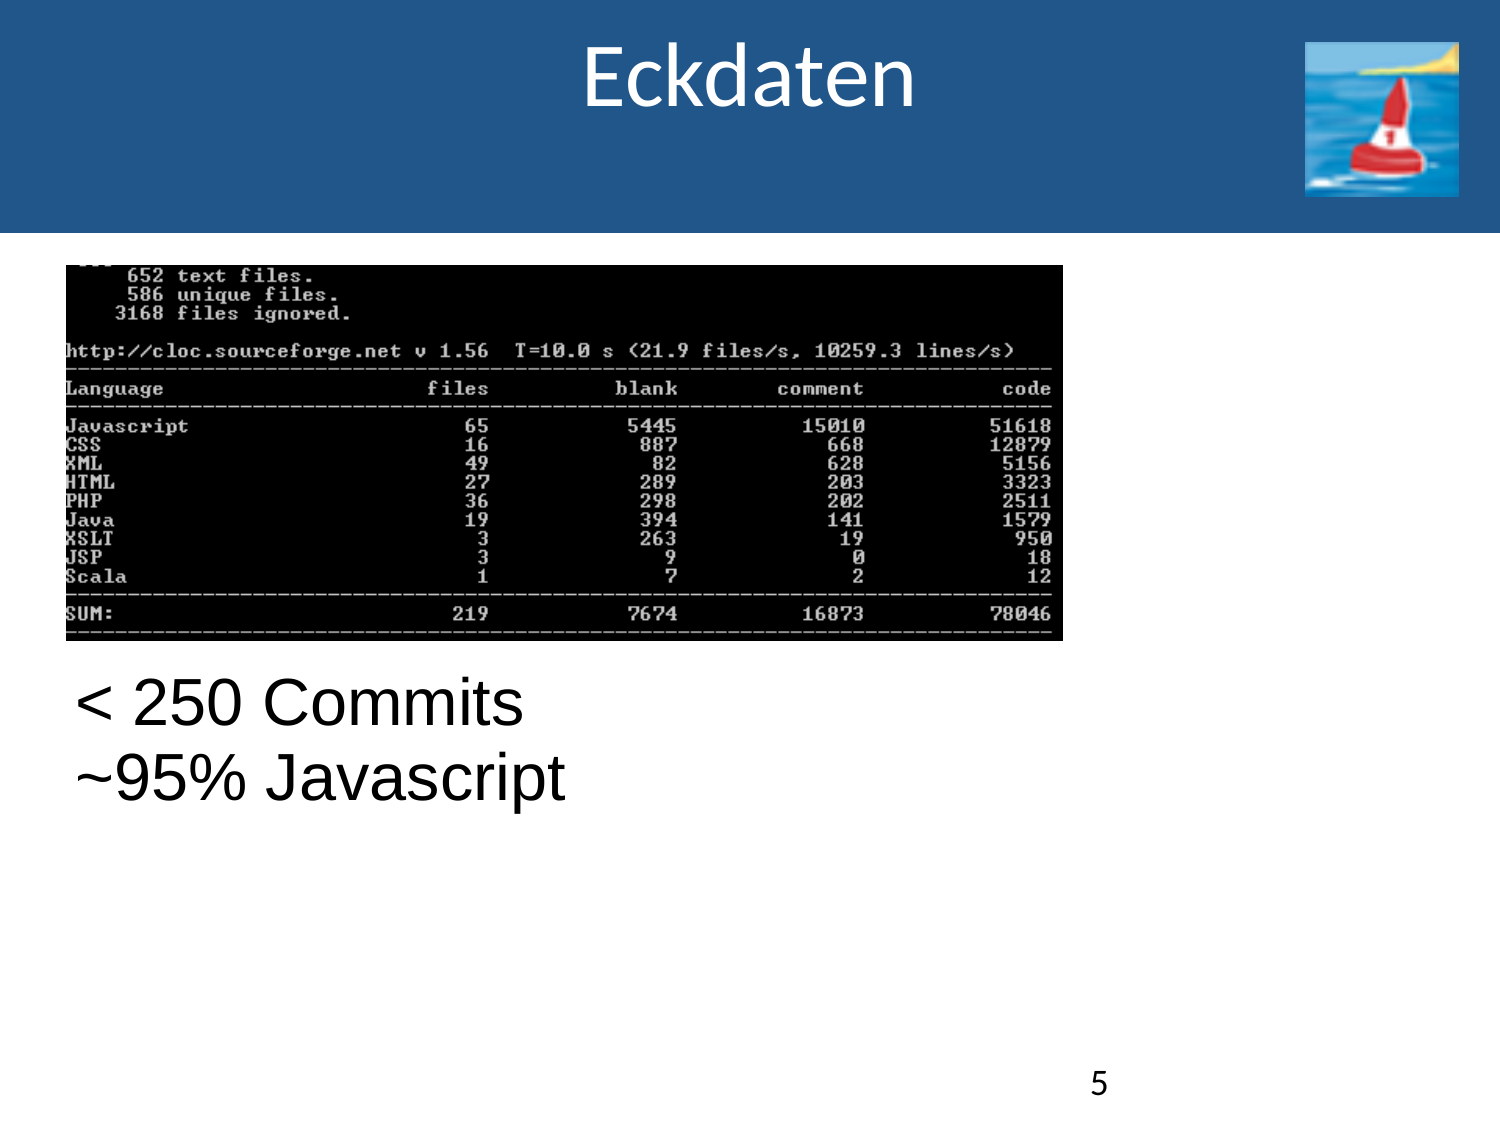

# Eckdaten
< 250 Commits
~95% Javascript